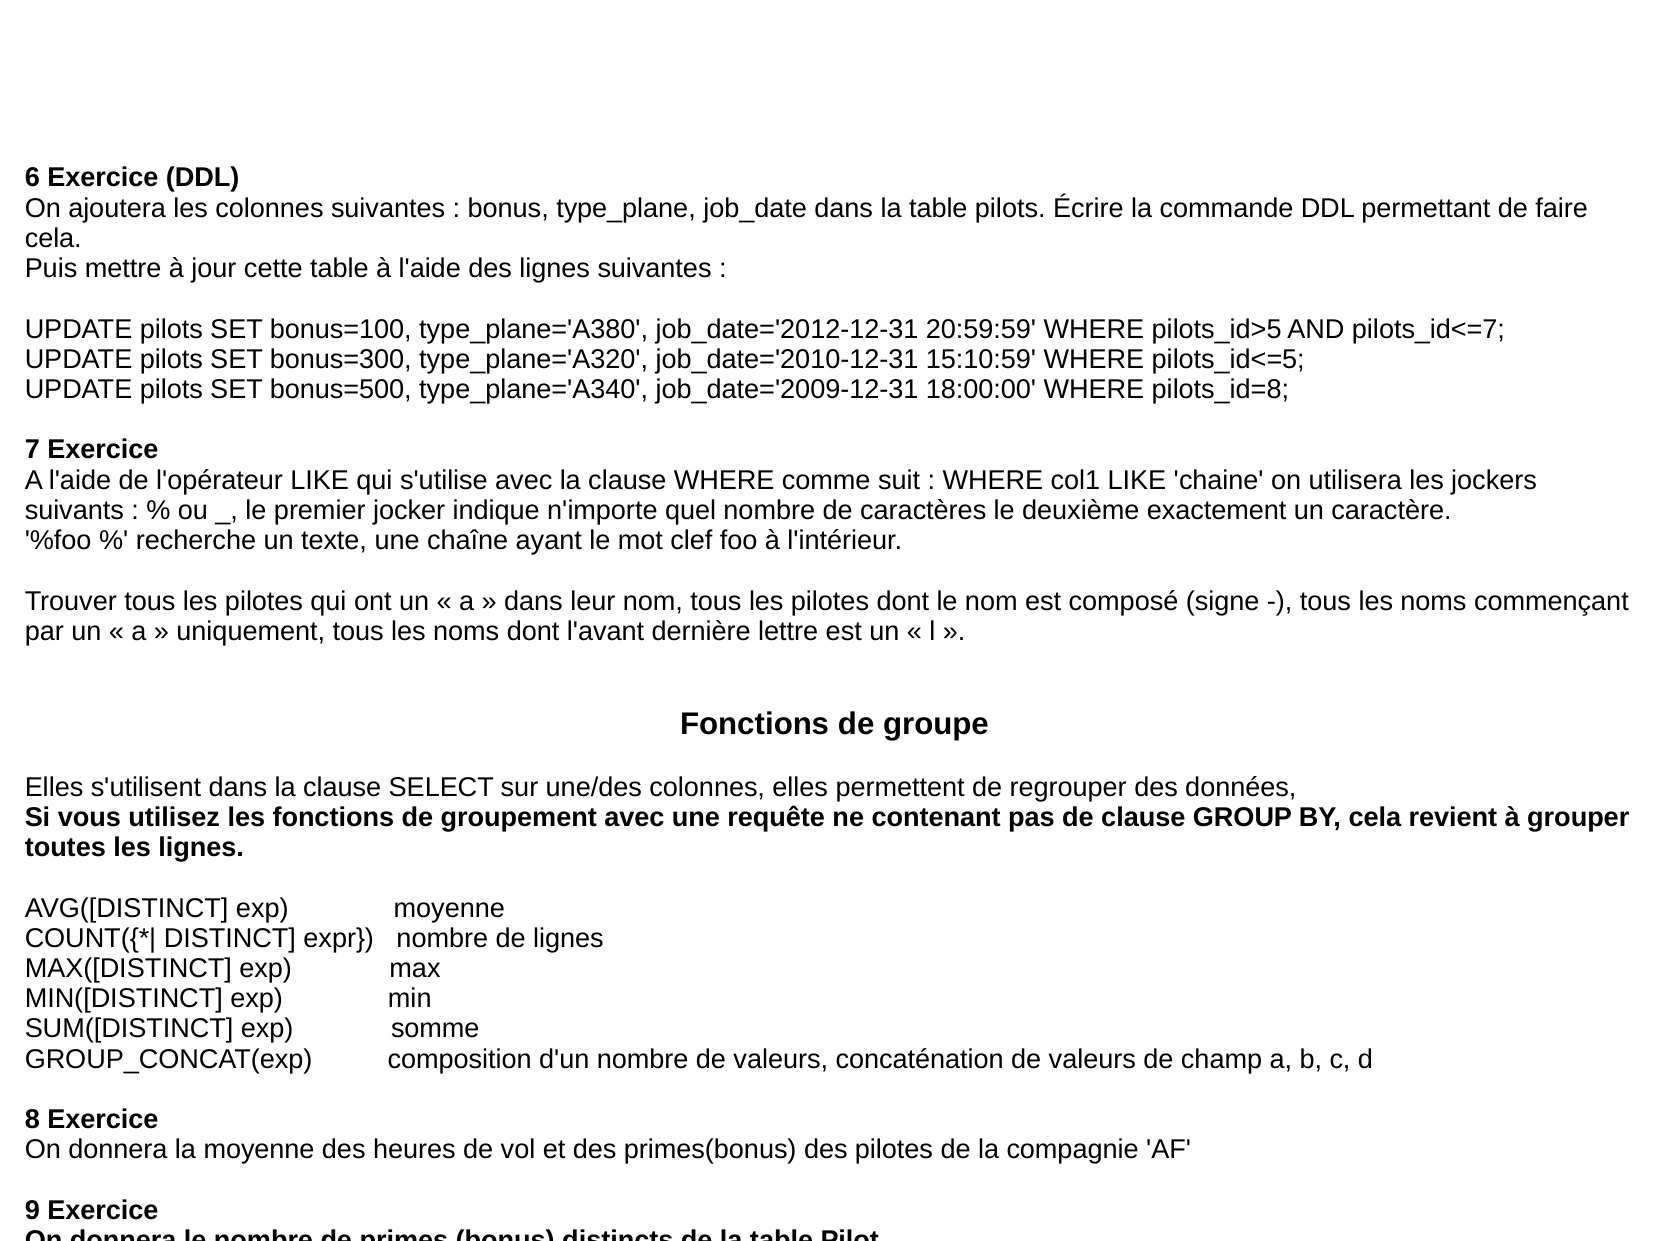

6 Exercice (DDL)
On ajoutera les colonnes suivantes : bonus, type_plane, job_date dans la table pilots. Écrire la commande DDL permettant de faire cela.
Puis mettre à jour cette table à l'aide des lignes suivantes :
UPDATE pilots SET bonus=100, type_plane='A380', job_date='2012-12-31 20:59:59' WHERE pilots_id>5 AND pilots_id<=7;
UPDATE pilots SET bonus=300, type_plane='A320', job_date='2010-12-31 15:10:59' WHERE pilots_id<=5;
UPDATE pilots SET bonus=500, type_plane='A340', job_date='2009-12-31 18:00:00' WHERE pilots_id=8;
7 Exercice
A l'aide de l'opérateur LIKE qui s'utilise avec la clause WHERE comme suit : WHERE col1 LIKE 'chaine' on utilisera les jockers suivants : % ou _, le premier jocker indique n'importe quel nombre de caractères le deuxième exactement un caractère.
'%foo %' recherche un texte, une chaîne ayant le mot clef foo à l'intérieur.
Trouver tous les pilotes qui ont un « a » dans leur nom, tous les pilotes dont le nom est composé (signe -), tous les noms commençant par un « a » uniquement, tous les noms dont l'avant dernière lettre est un « l ».
Fonctions de groupe
Elles s'utilisent dans la clause SELECT sur une/des colonnes, elles permettent de regrouper des données,
Si vous utilisez les fonctions de groupement avec une requête ne contenant pas de clause GROUP BY, cela revient à grouper toutes les lignes.
AVG([DISTINCT] exp) moyenne
COUNT({*| DISTINCT] expr}) nombre de lignes
MAX([DISTINCT] exp) max
MIN([DISTINCT] exp) min
SUM([DISTINCT] exp) somme
GROUP_CONCAT(exp) composition d'un nombre de valeurs, concaténation de valeurs de champ a, b, c, d
8 Exercice
On donnera la moyenne des heures de vol et des primes(bonus) des pilotes de la compagnie 'AF'
9 Exercice
On donnera le nombre de primes (bonus) distincts de la table Pilot